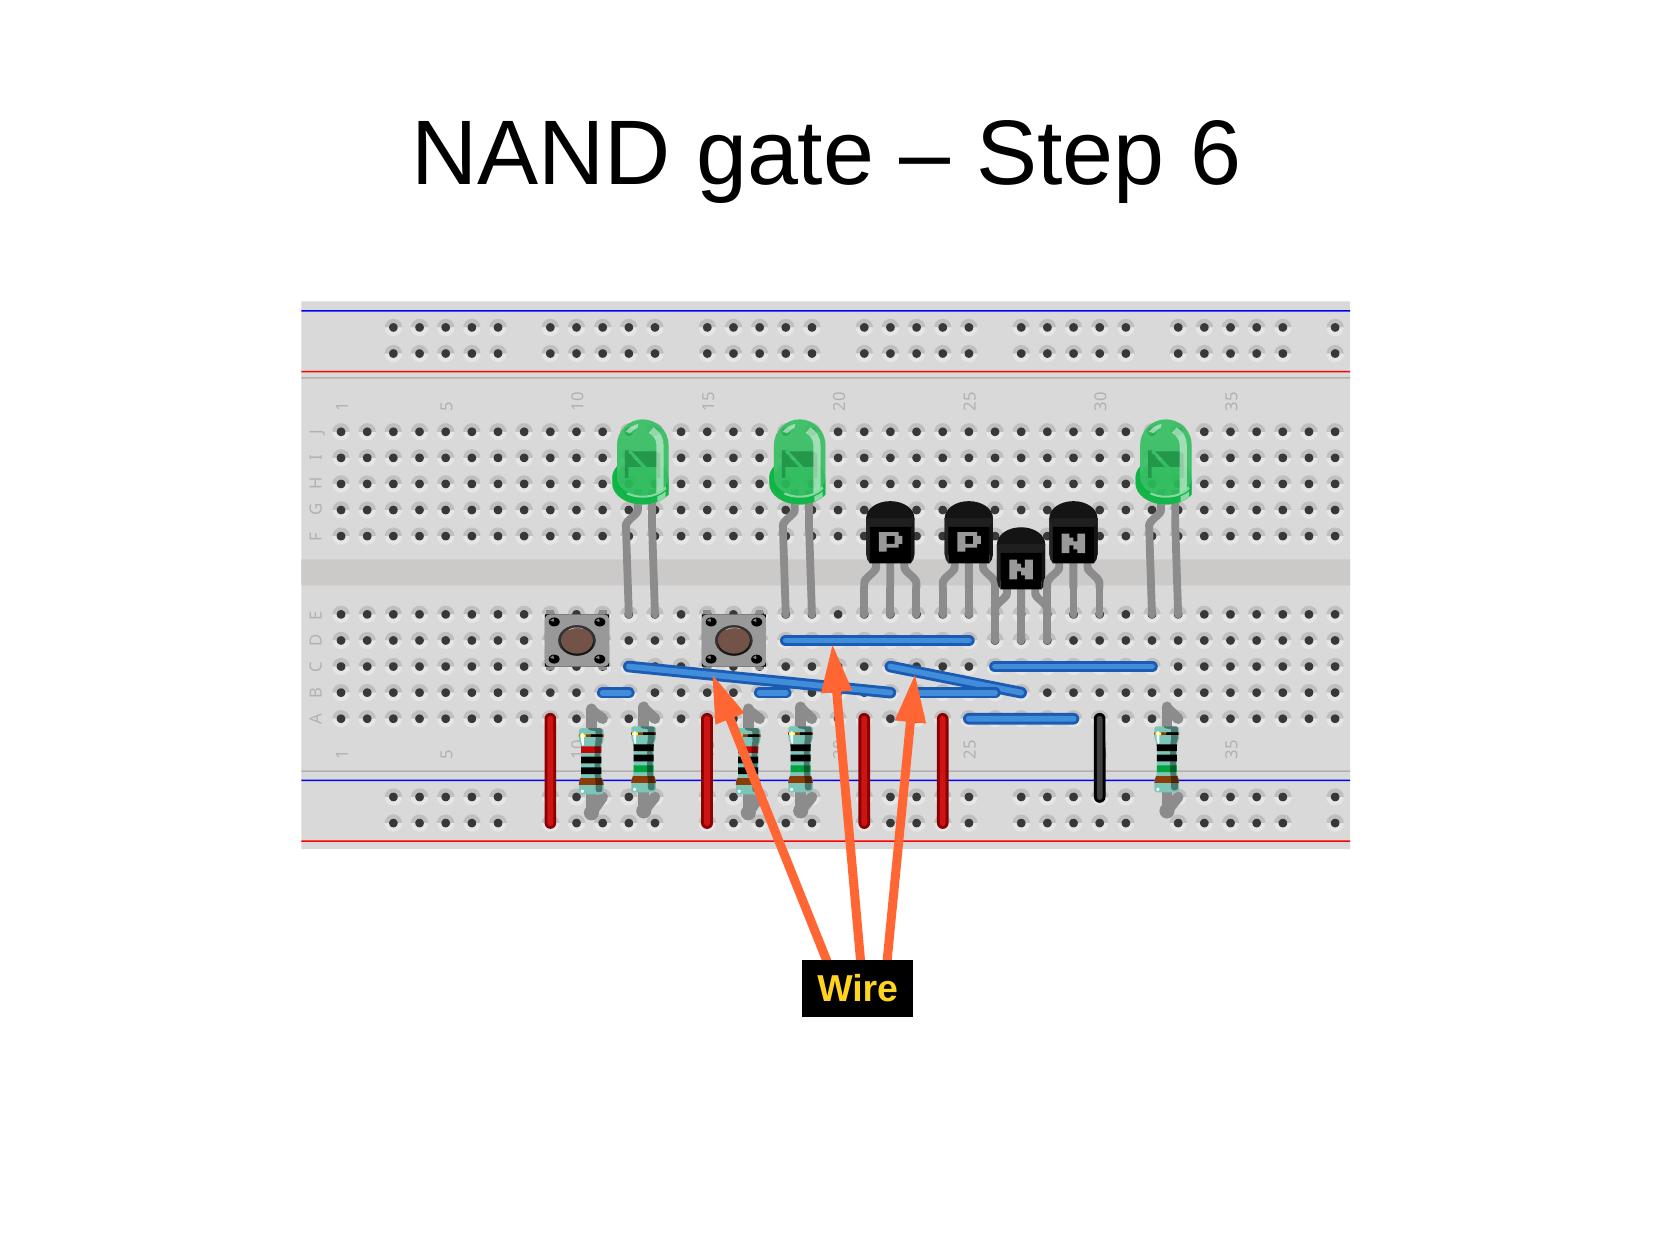

# NAND gate – Step 6
Wire